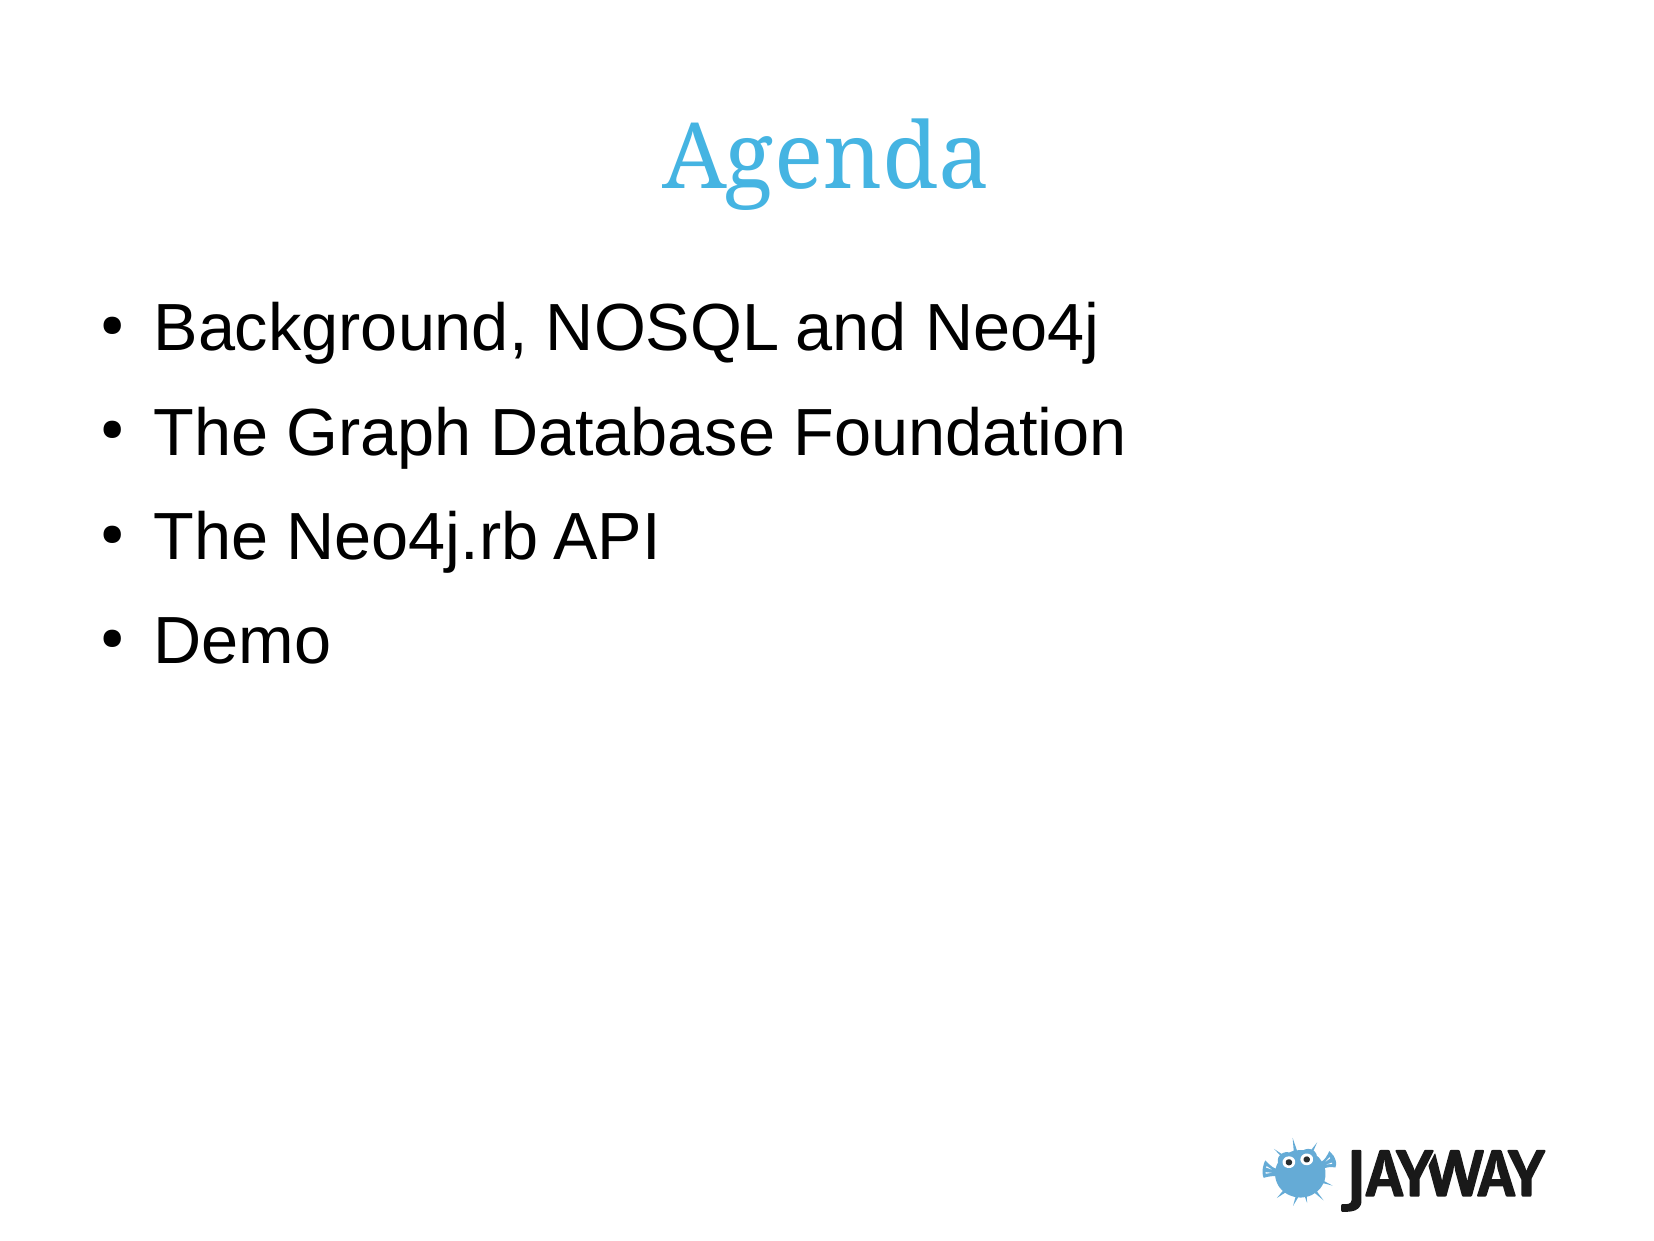

# Agenda
Background, NOSQL and Neo4j
The Graph Database Foundation
The Neo4j.rb API
Demo